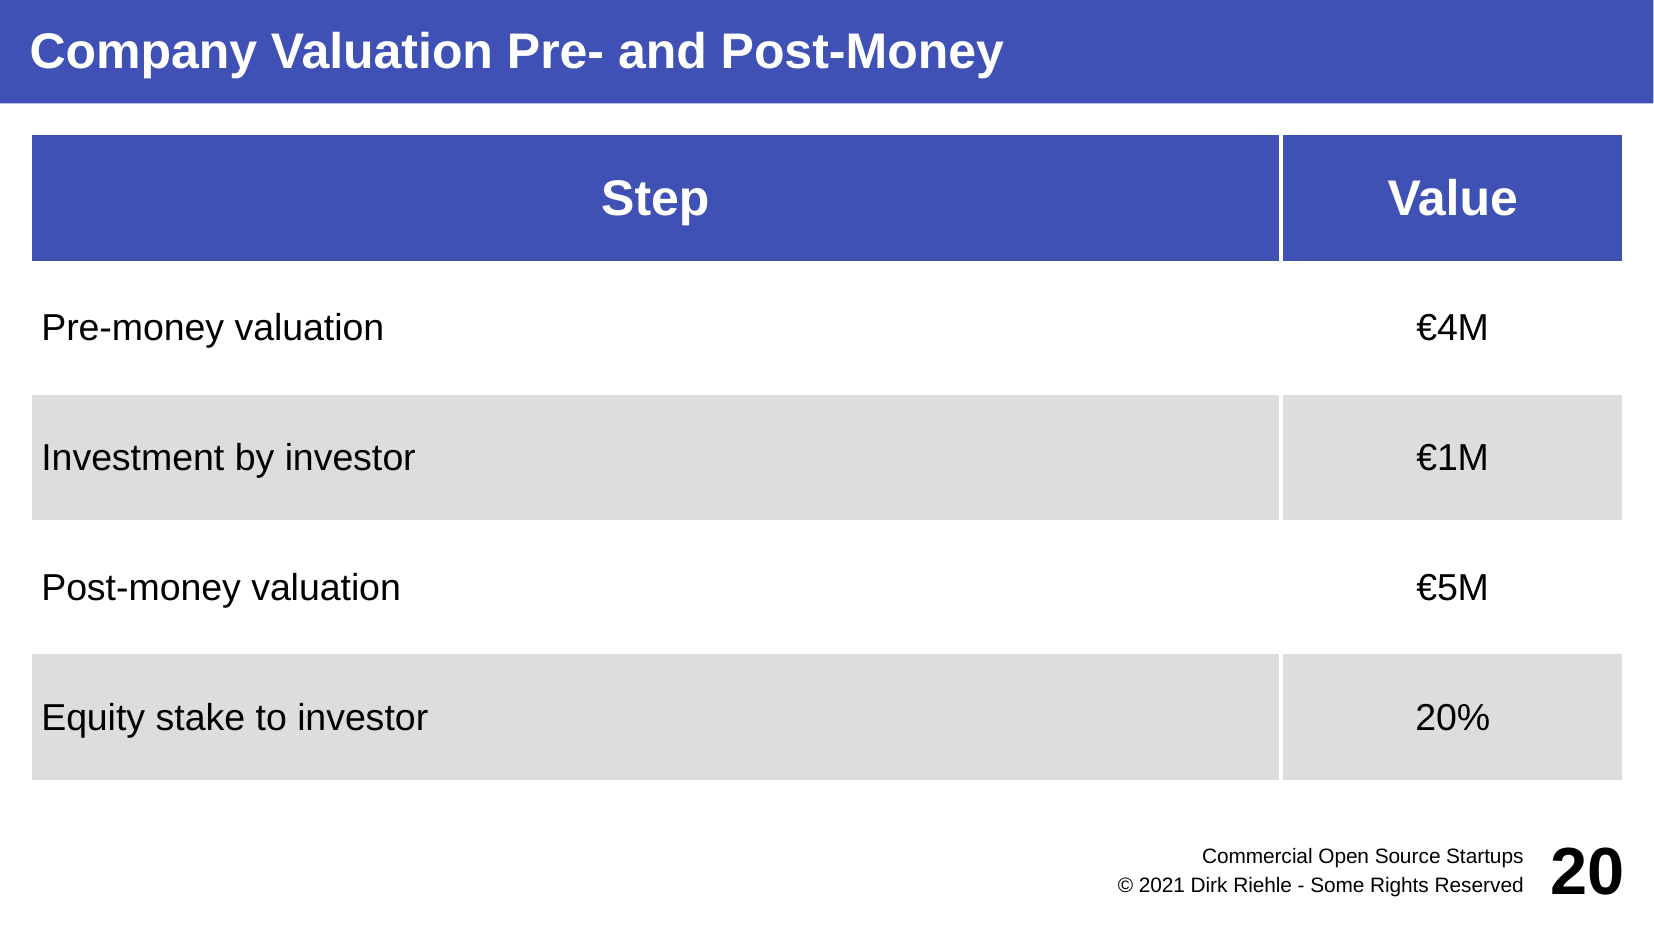

# Company Valuation Pre- and Post-Money
| Step | Value |
| --- | --- |
| Pre-money valuation | €4M |
| Investment by investor | €1M |
| Post-money valuation | €5M |
| Equity stake to investor | 20% |
Commercial Open Source Startups
20
© 2021 Dirk Riehle - Some Rights Reserved